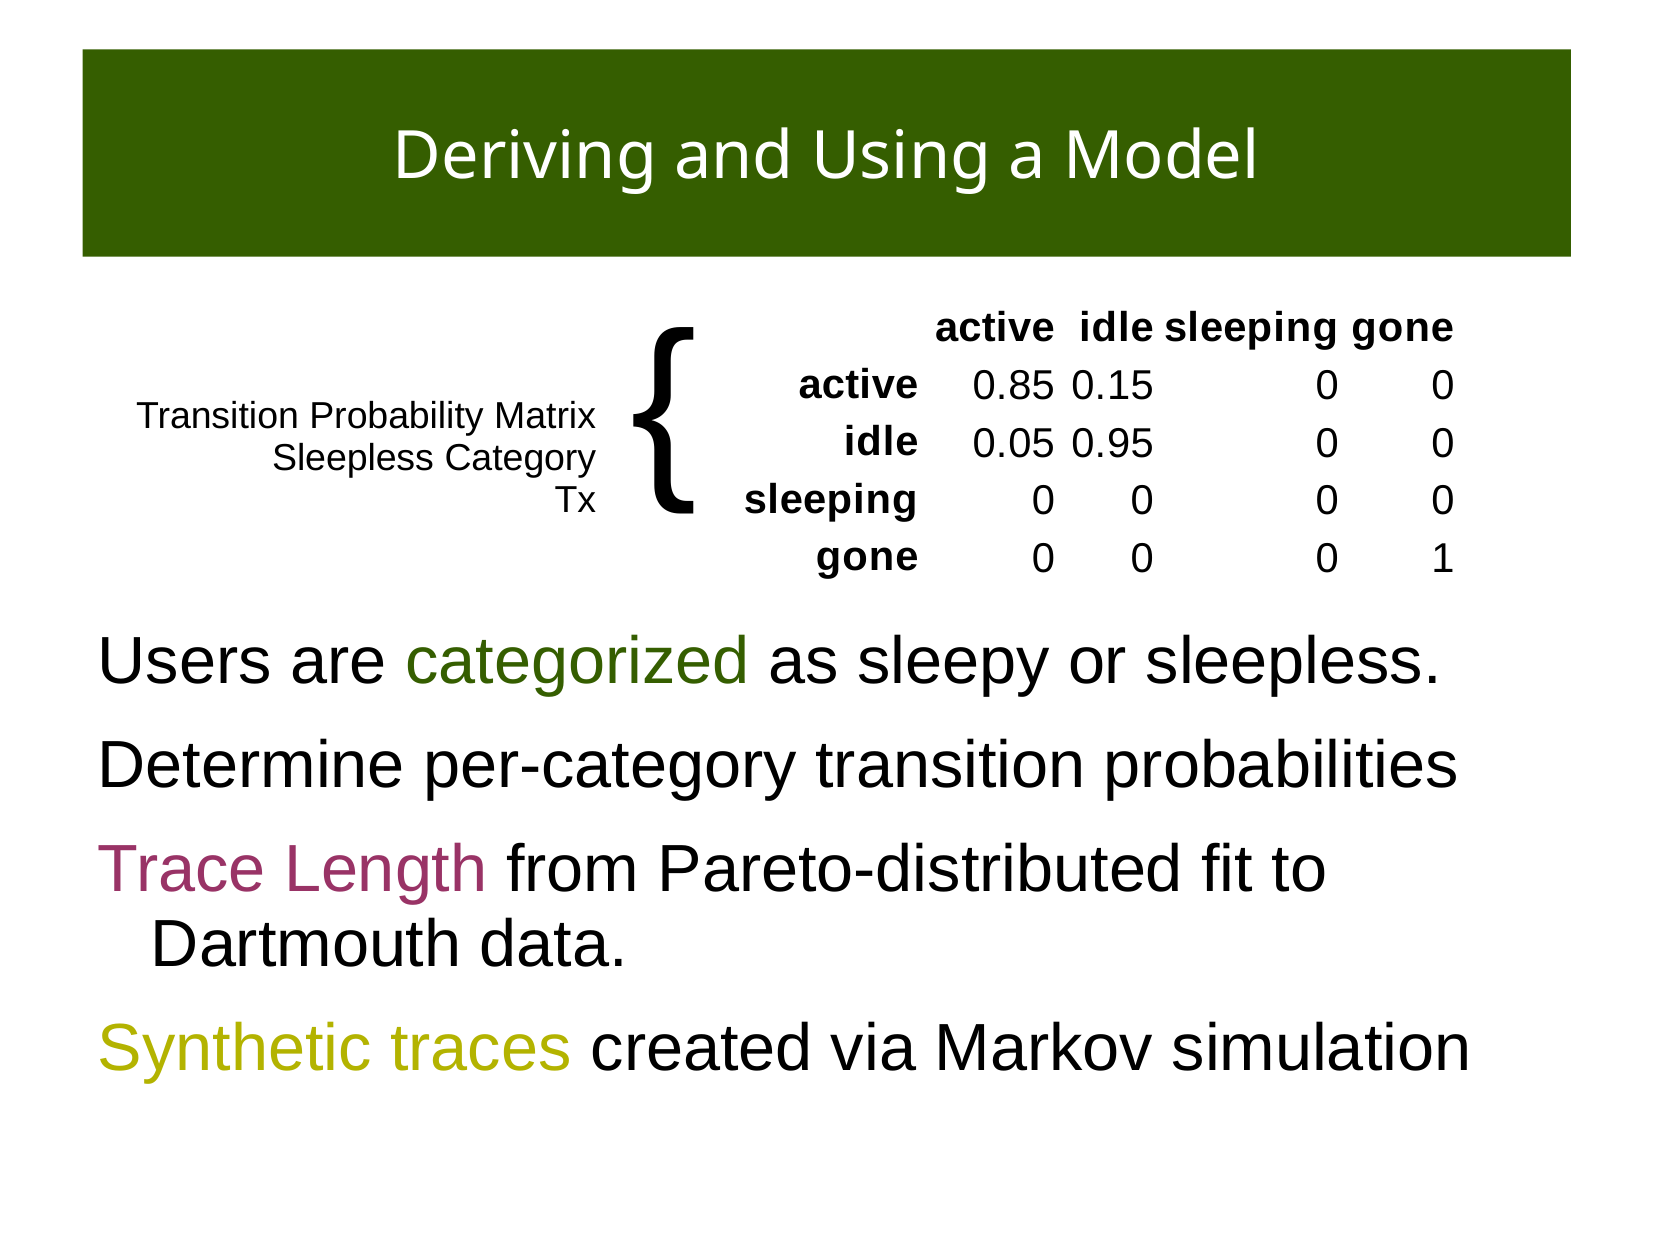

#
Deriving and Using a Model
{
Transition Probability Matrix
Sleepless Category
Tx
Users are categorized as sleepy or sleepless.
Determine per-category transition probabilities
Trace Length from Pareto-distributed fit to Dartmouth data.
Synthetic traces created via Markov simulation